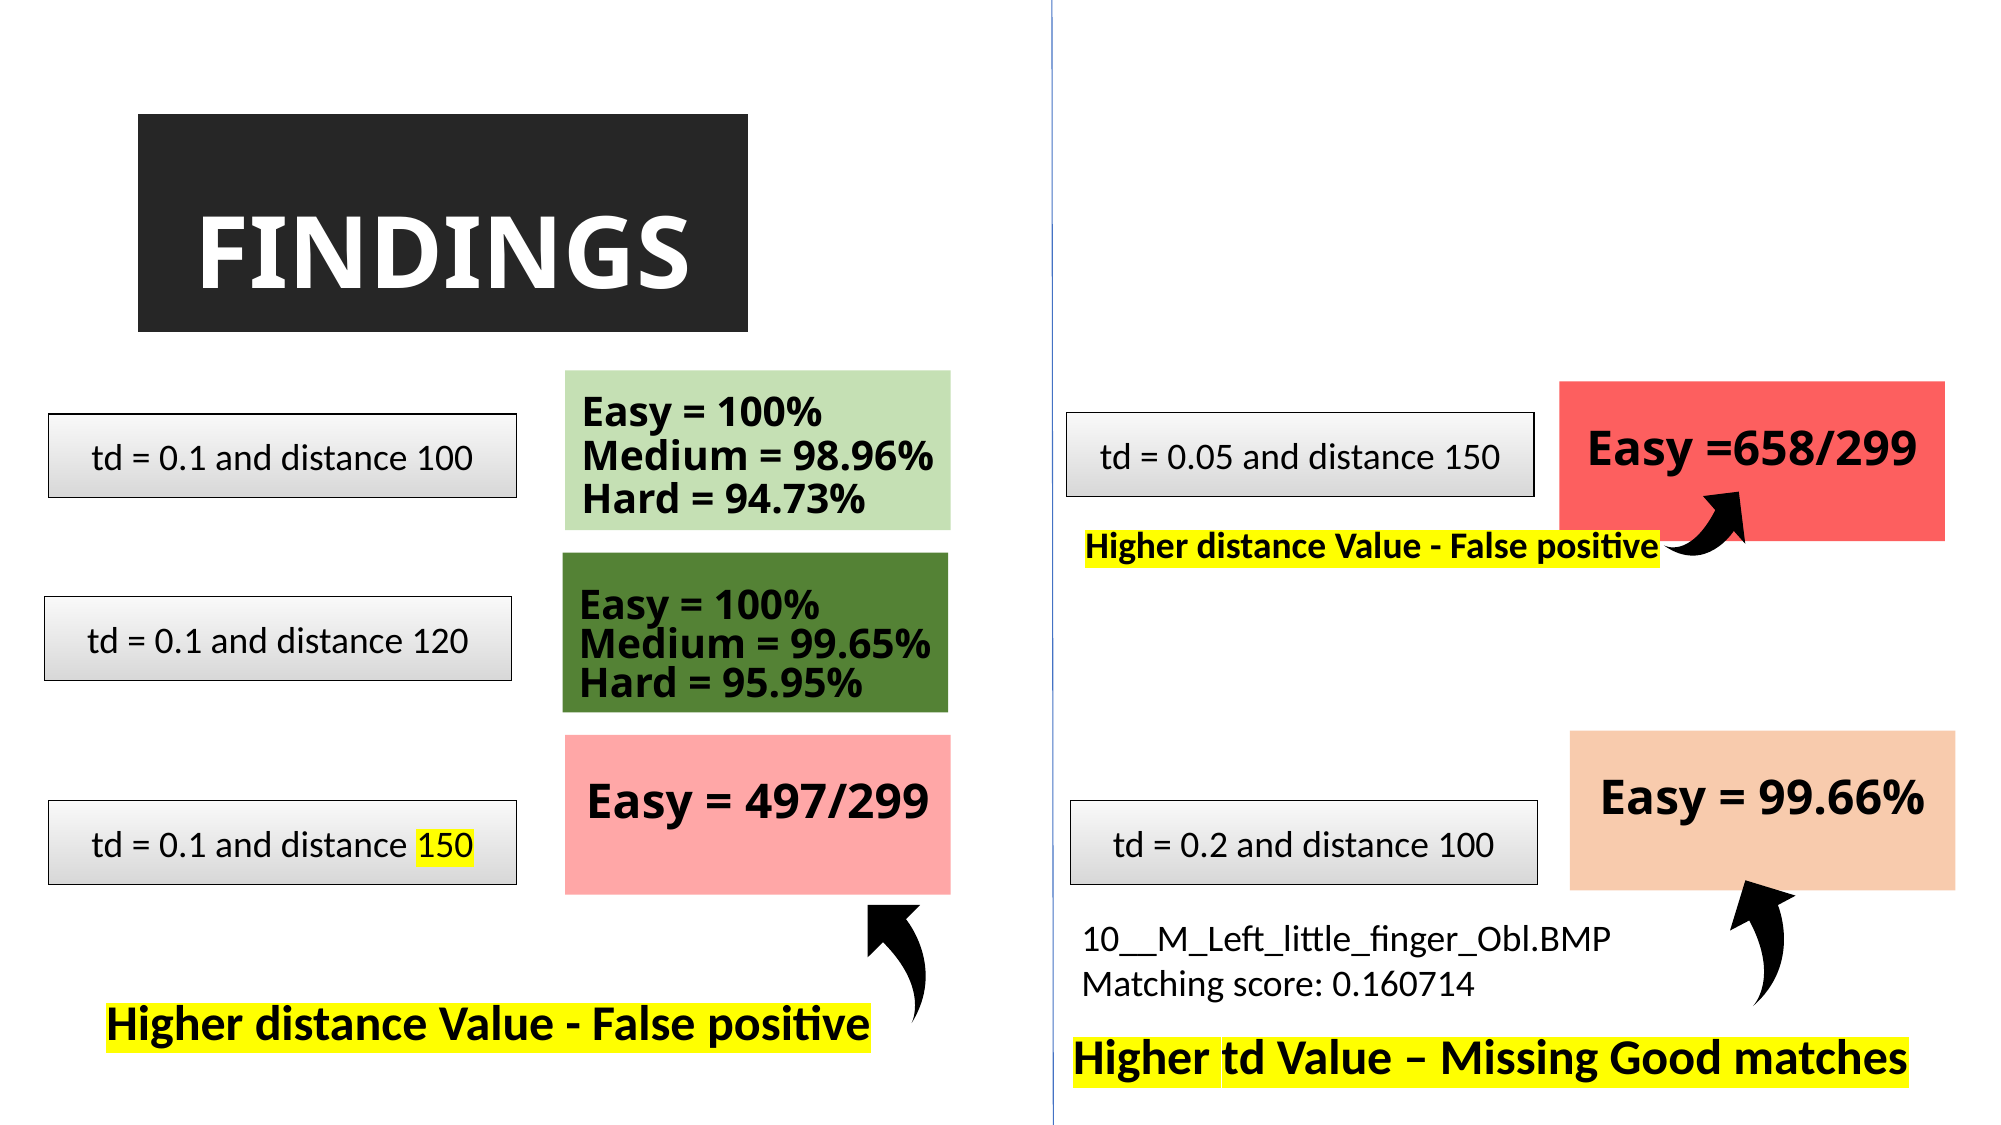

FINDINGS
# Easy = 100% Medium = 98.96% Hard = 94.73%
Easy =658/299
td = 0.05 and distance 150
td = 0.1 and distance 100
Higher distance Value - False positive
Easy = 100%
Medium = 99.65%
Hard = 95.95%
td = 0.1 and distance 120
Easy = 99.66%
Easy = 497/299
td = 0.1 and distance 150
td = 0.2 and distance 100
10__M_Left_little_finger_Obl.BMP
Matching score: 0.160714
Higher distance Value - False positive
Higher td Value – Missing Good matches